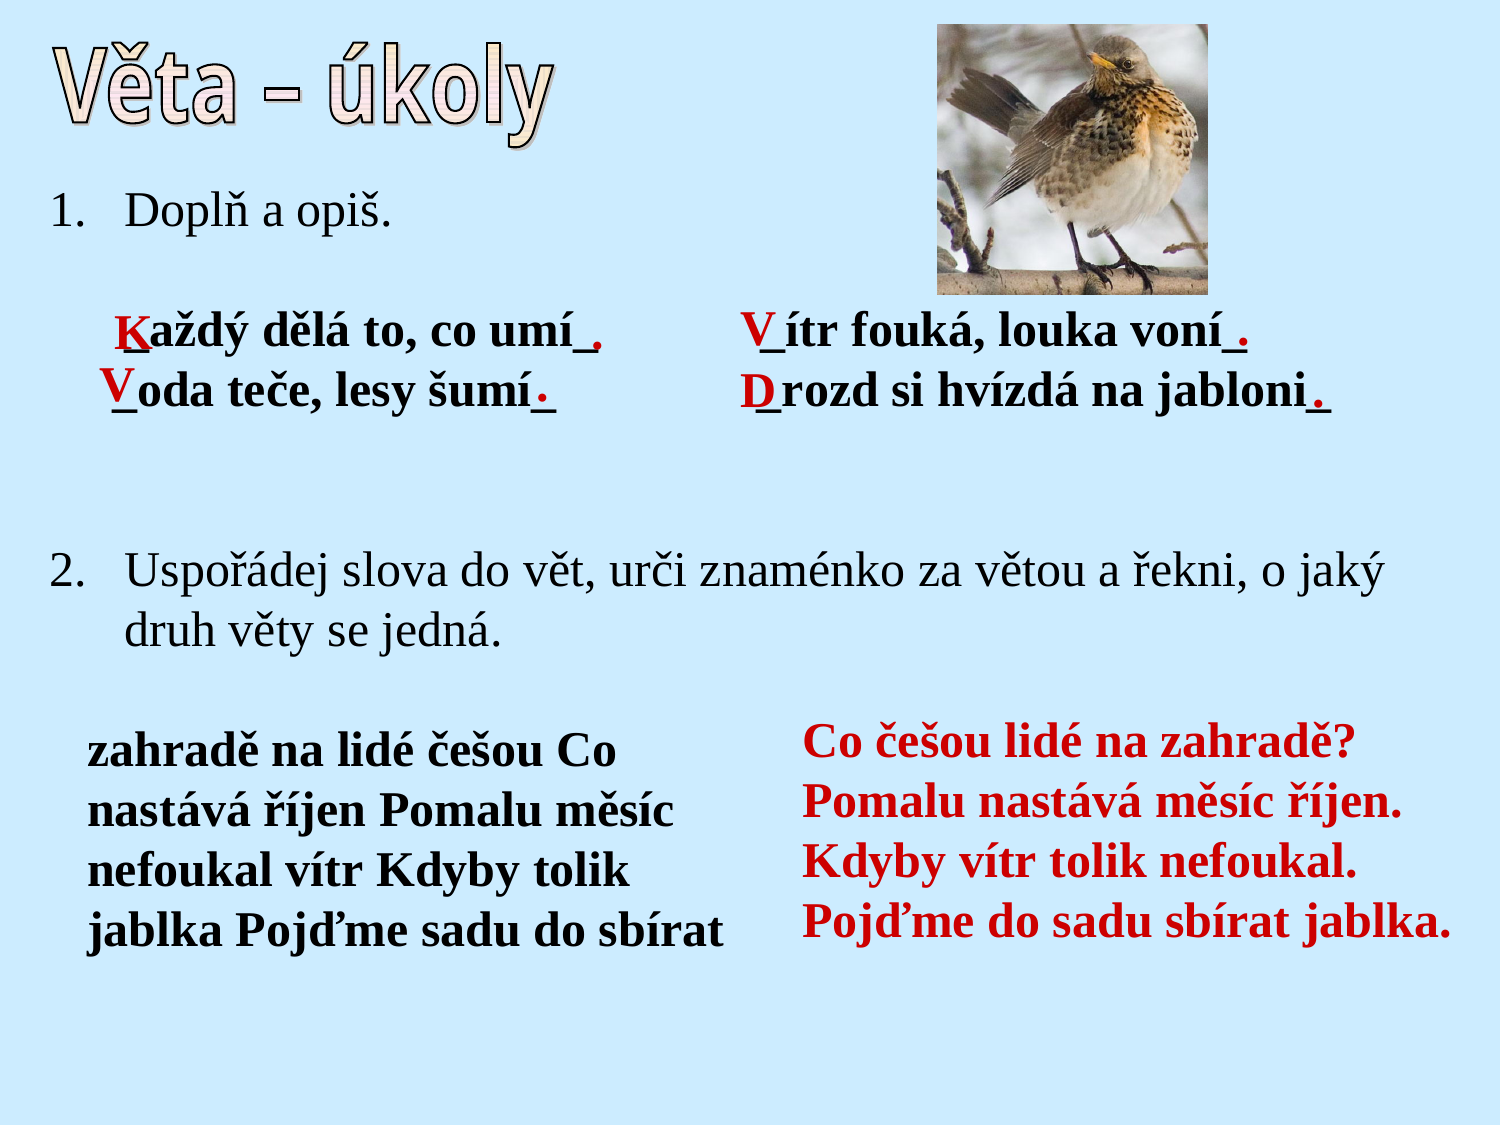

Věta – úkoly
Doplň a opiš.
 _aždý dělá to, co umí_ _ítr fouká, louka voní_
 _oda teče, lesy šumí_ _rozd si hvízdá na jabloni_
2.	Uspořádej slova do vět, urči znaménko za větou a řekni, o jaký druh věty se jedná.
 zahradě na lidé češou Co
 nastává říjen Pomalu měsíc
 nefoukal vítr Kdyby tolik
 jablka Pojďme sadu do sbírat
V .
K .
V .
D .
Co češou lidé na zahradě?
Pomalu nastává měsíc říjen.
Kdyby vítr tolik nefoukal.
Pojďme do sadu sbírat jablka.